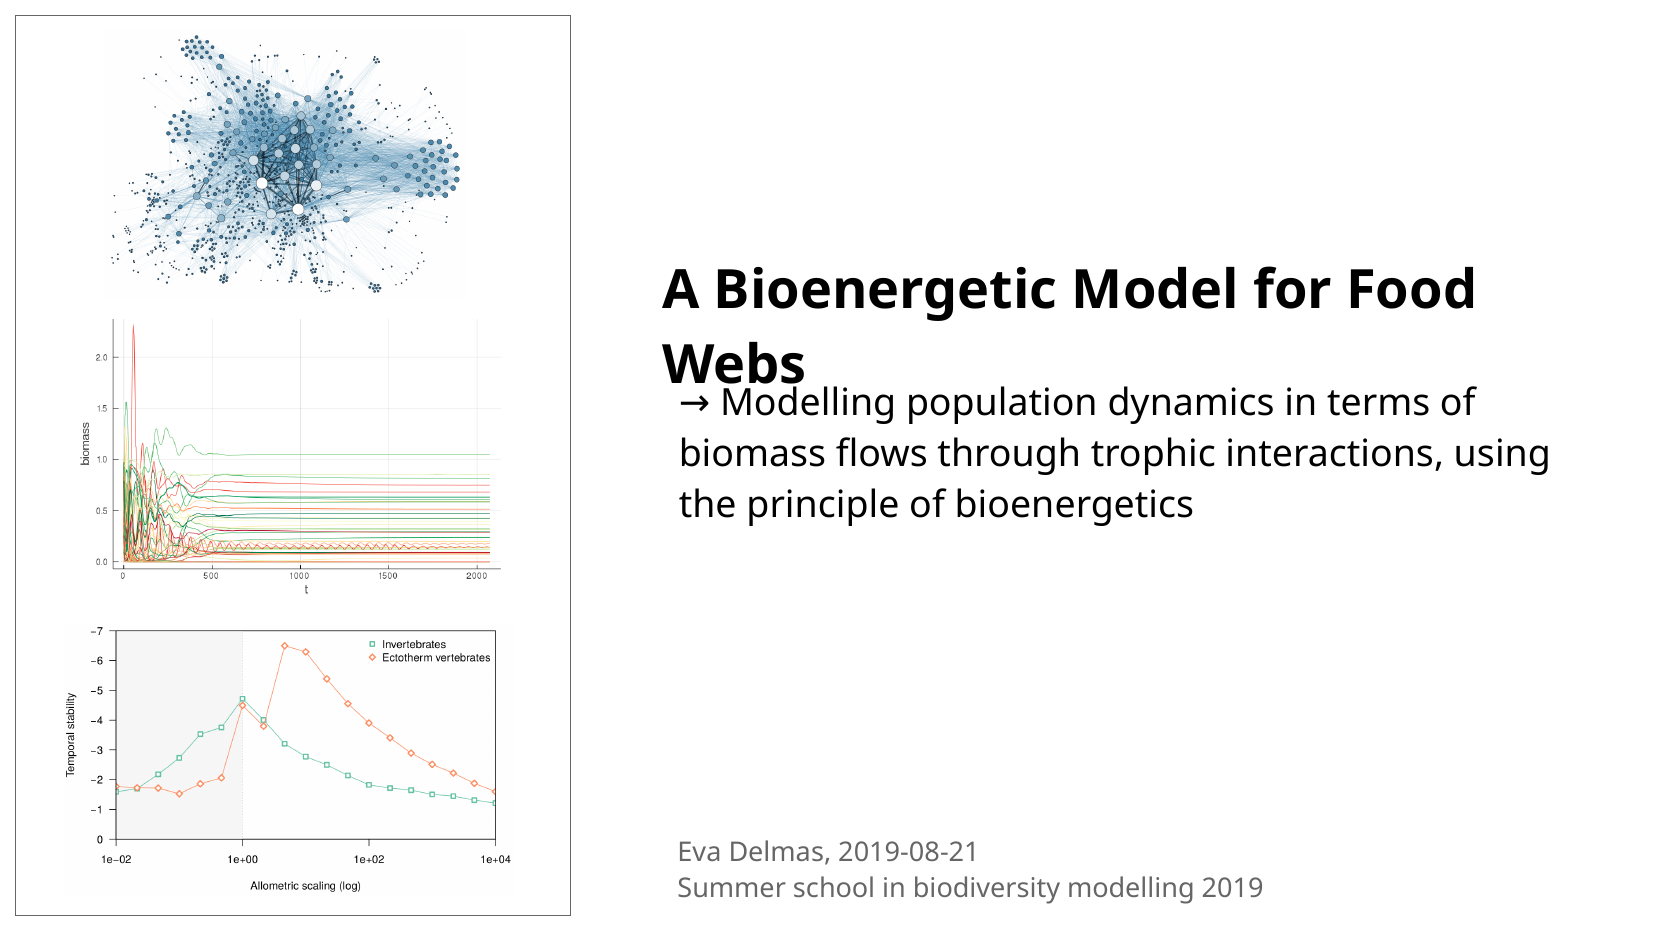

A Bioenergetic Model for Food Webs
→ Modelling population dynamics in terms of biomass flows through trophic interactions, using the principle of bioenergetics
Eva Delmas, 2019-08-21
Summer school in biodiversity modelling 2019